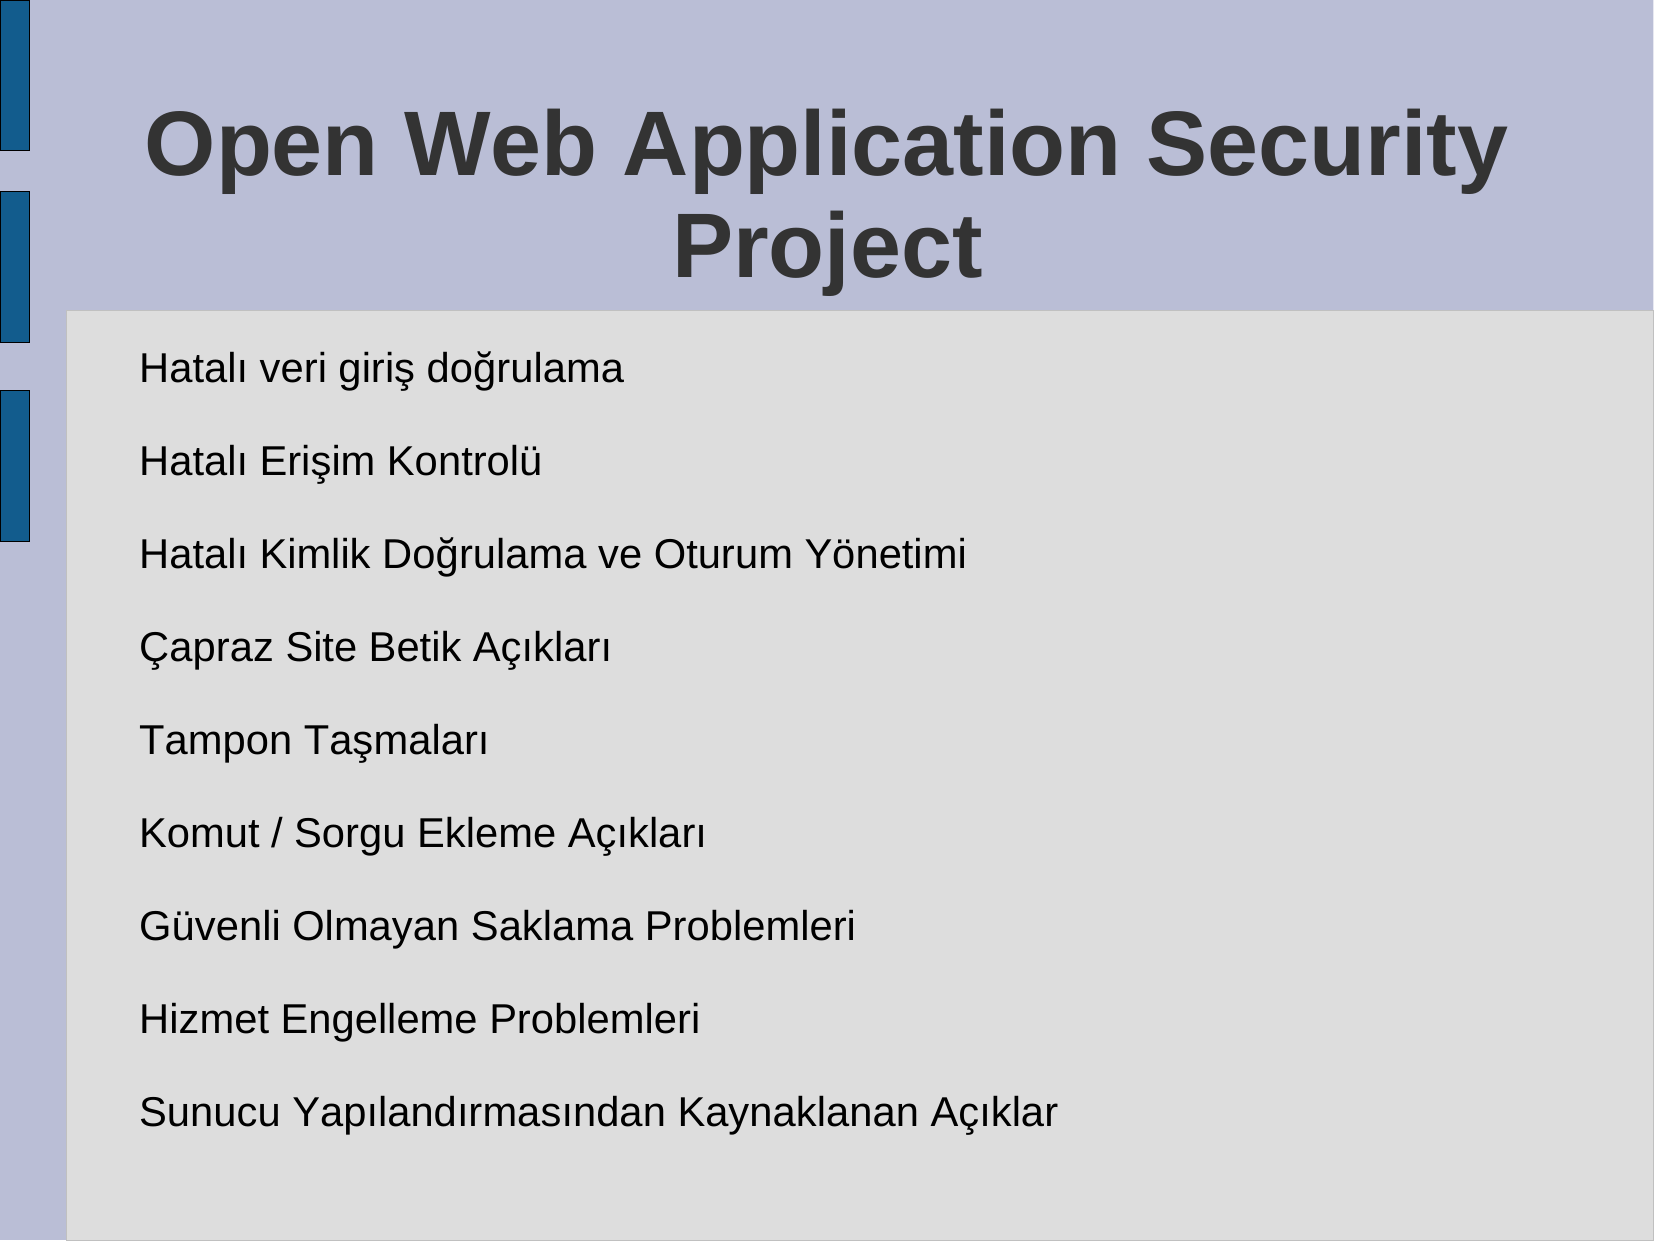

# Open Web Application Security Project
Hatalı veri giriş doğrulama
Hatalı Erişim Kontrolü
Hatalı Kimlik Doğrulama ve Oturum Yönetimi
Çapraz Site Betik Açıkları
Tampon Taşmaları
Komut / Sorgu Ekleme Açıkları
Güvenli Olmayan Saklama Problemleri
Hizmet Engelleme Problemleri
Sunucu Yapılandırmasından Kaynaklanan Açıklar